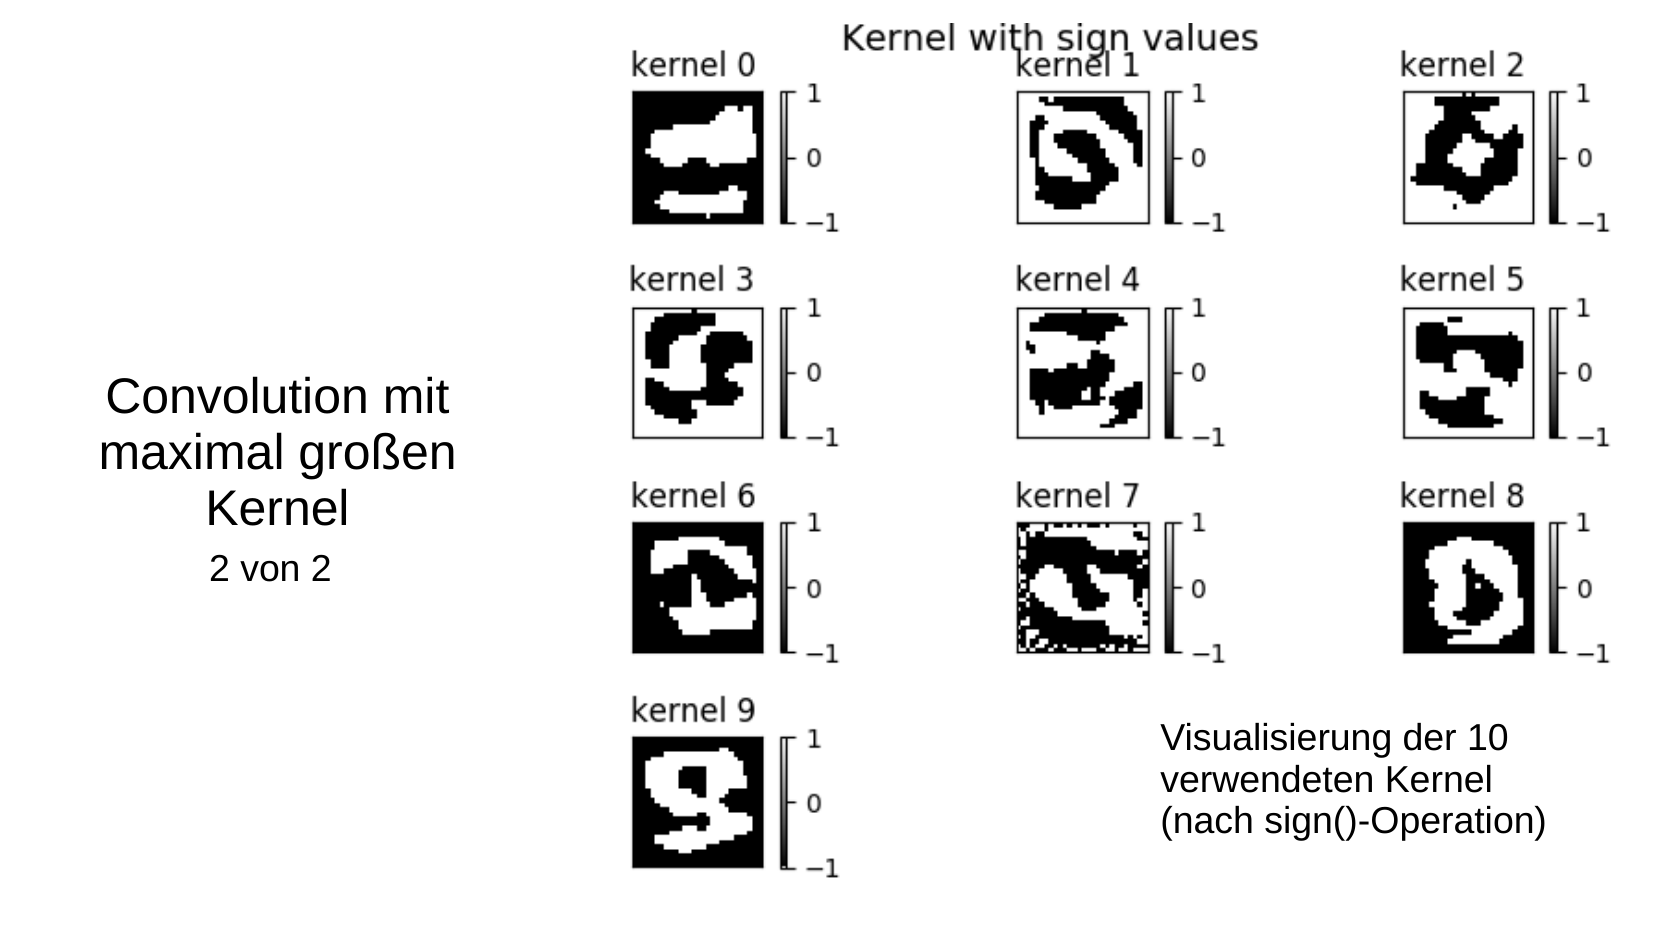

Convolution mit maximal großen Kernel
2 von 2
Visualisierung der 10 verwendeten Kernel (nach sign()-Operation)